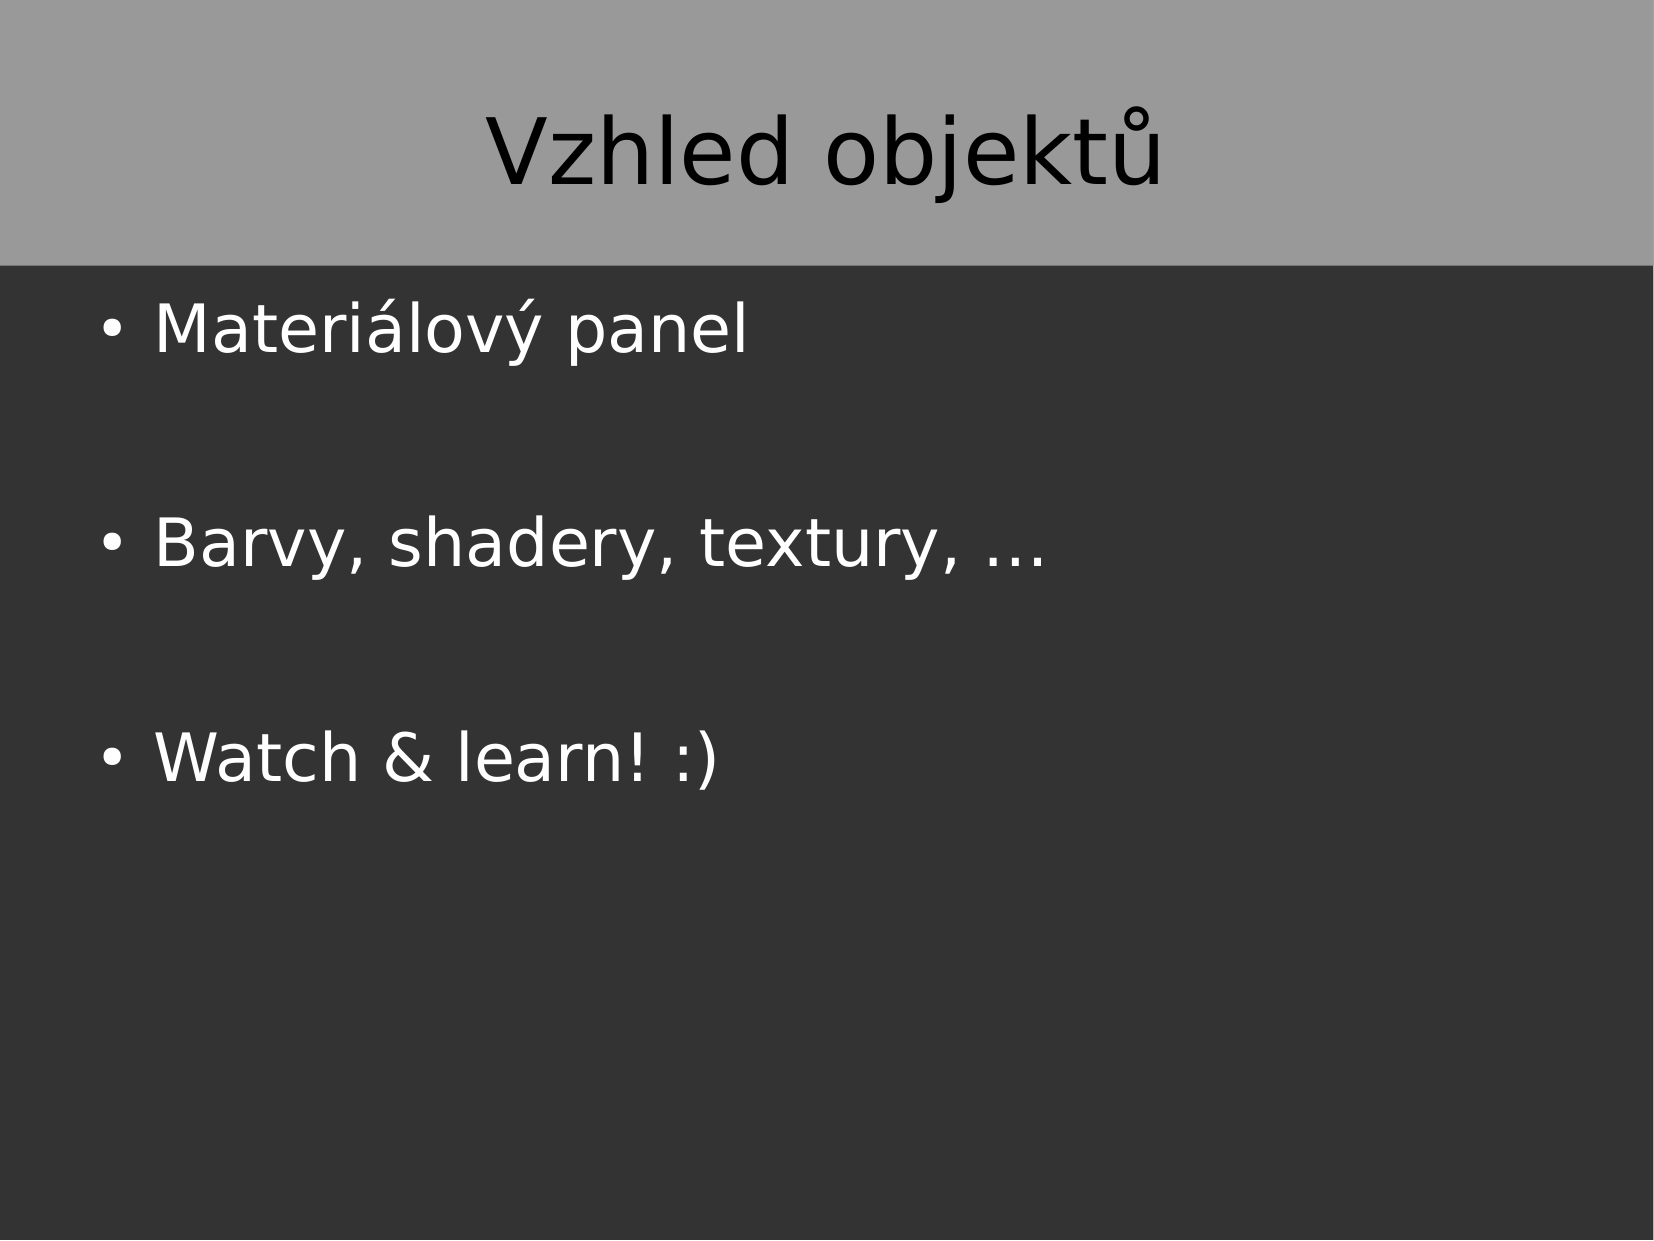

# Vzhled objektů
Materiálový panel
Barvy, shadery, textury, …
Watch & learn! :)